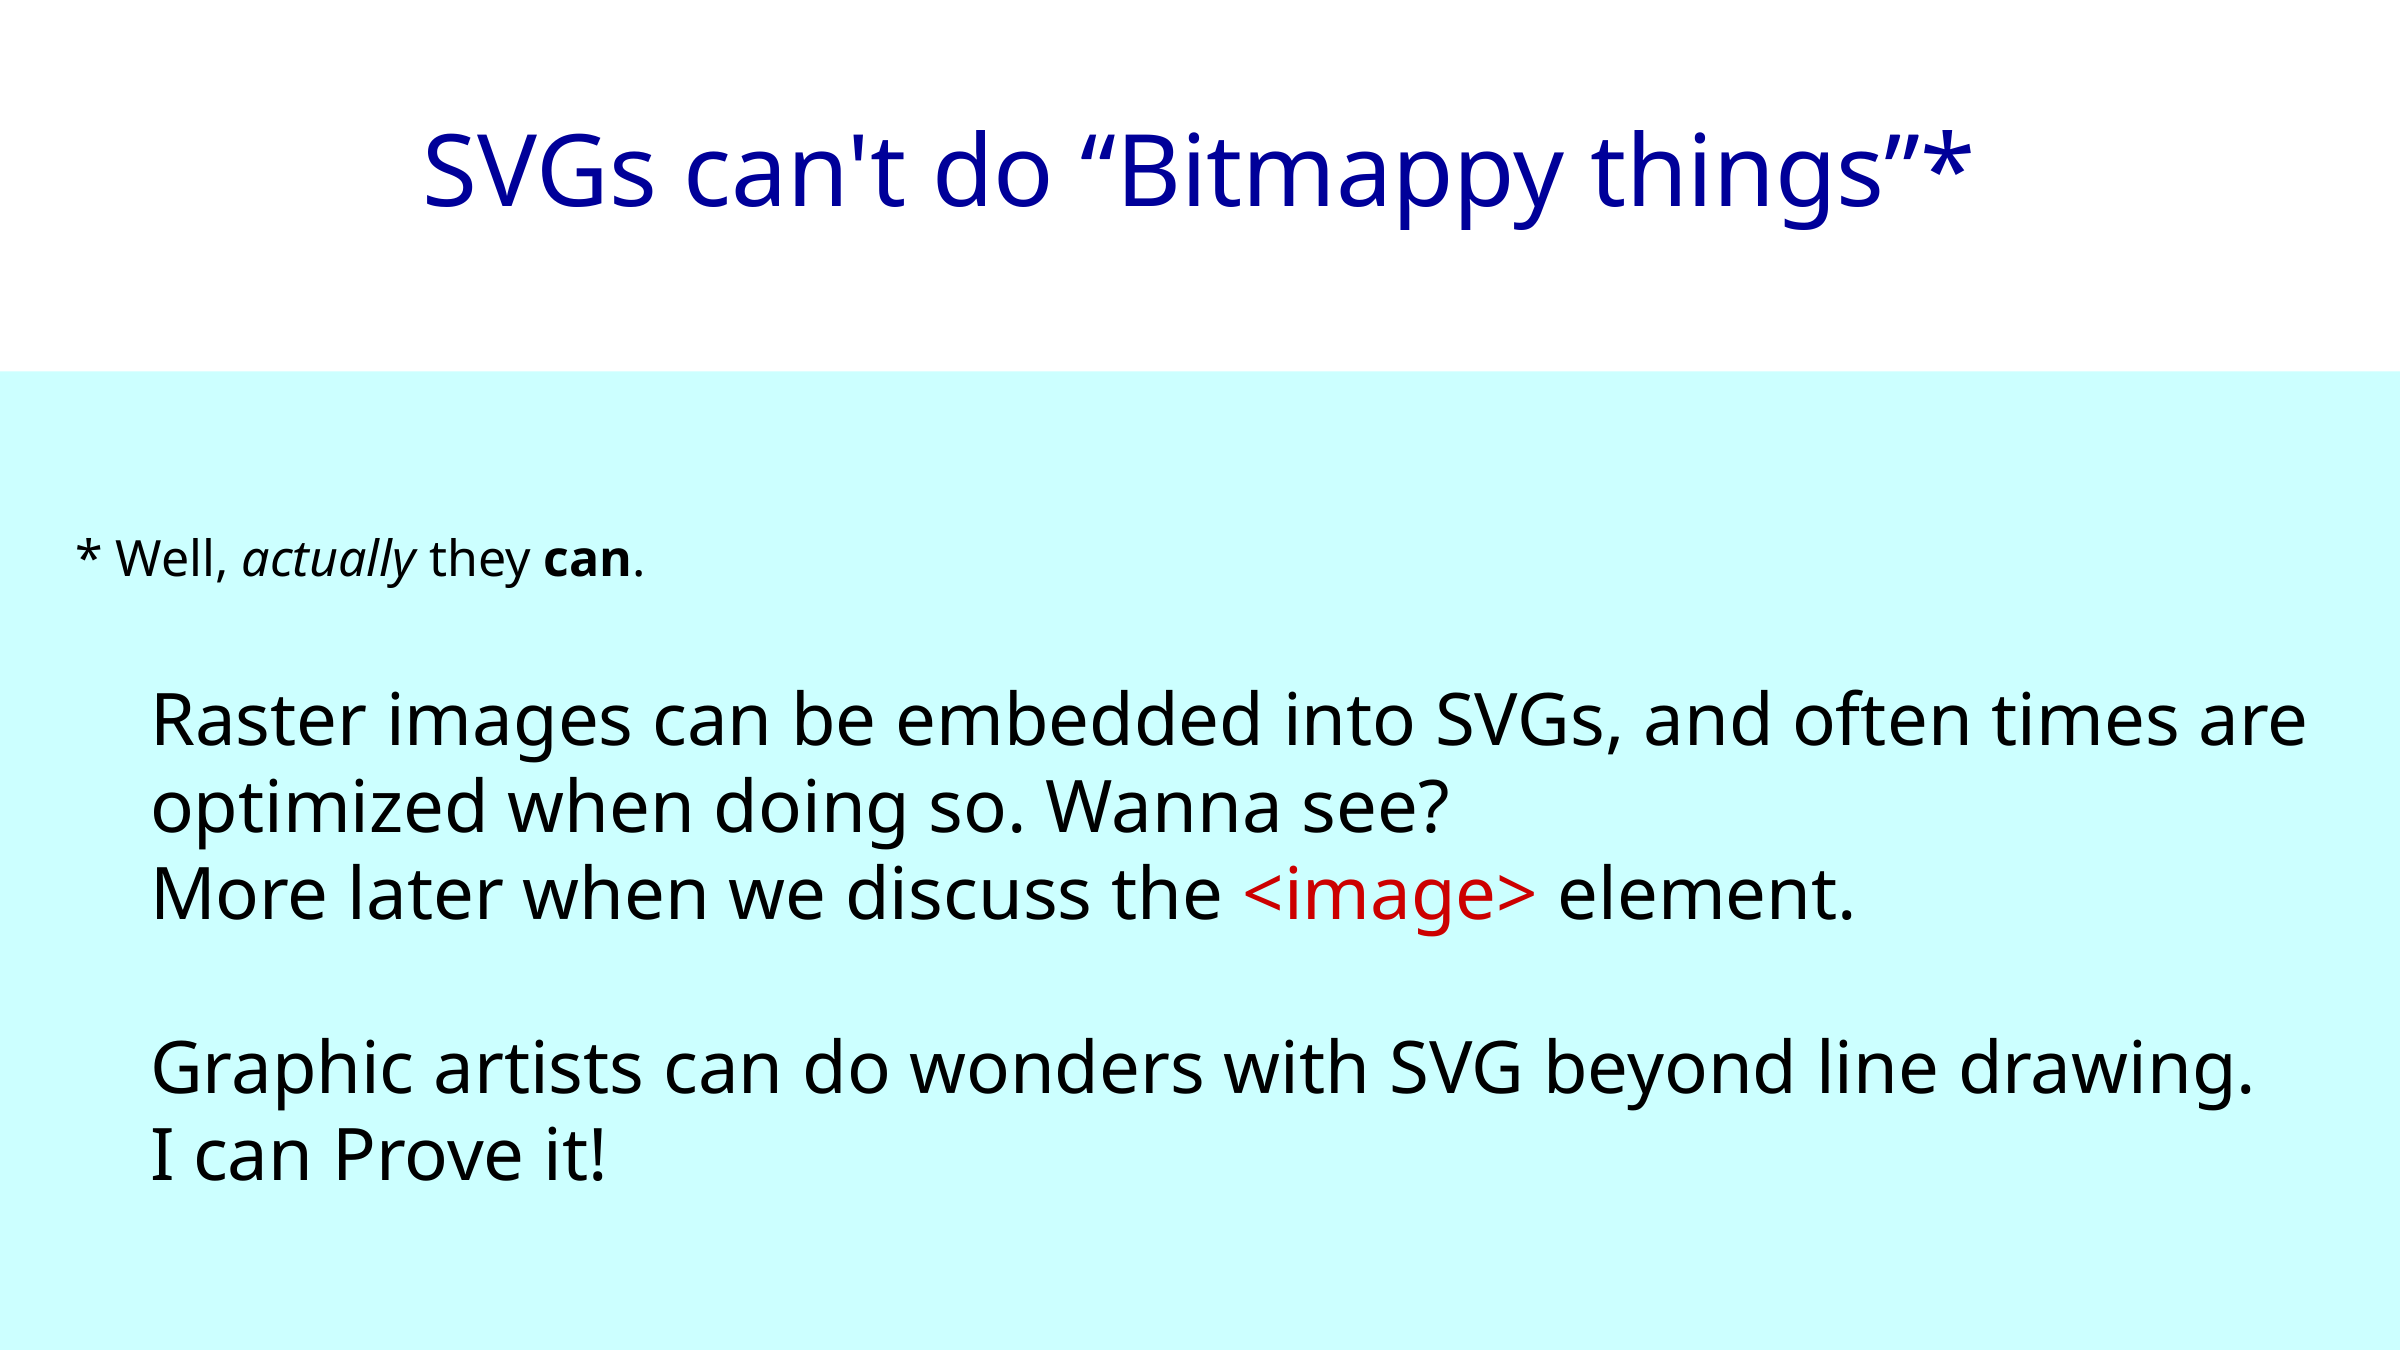

SVGs can't do “Bitmappy things”*
* Well, actually they can.
Raster images can be embedded into SVGs, and often times are optimized when doing so. Wanna see?
More later when we discuss the <image> element.
Graphic artists can do wonders with SVG beyond line drawing.
I can Prove it!